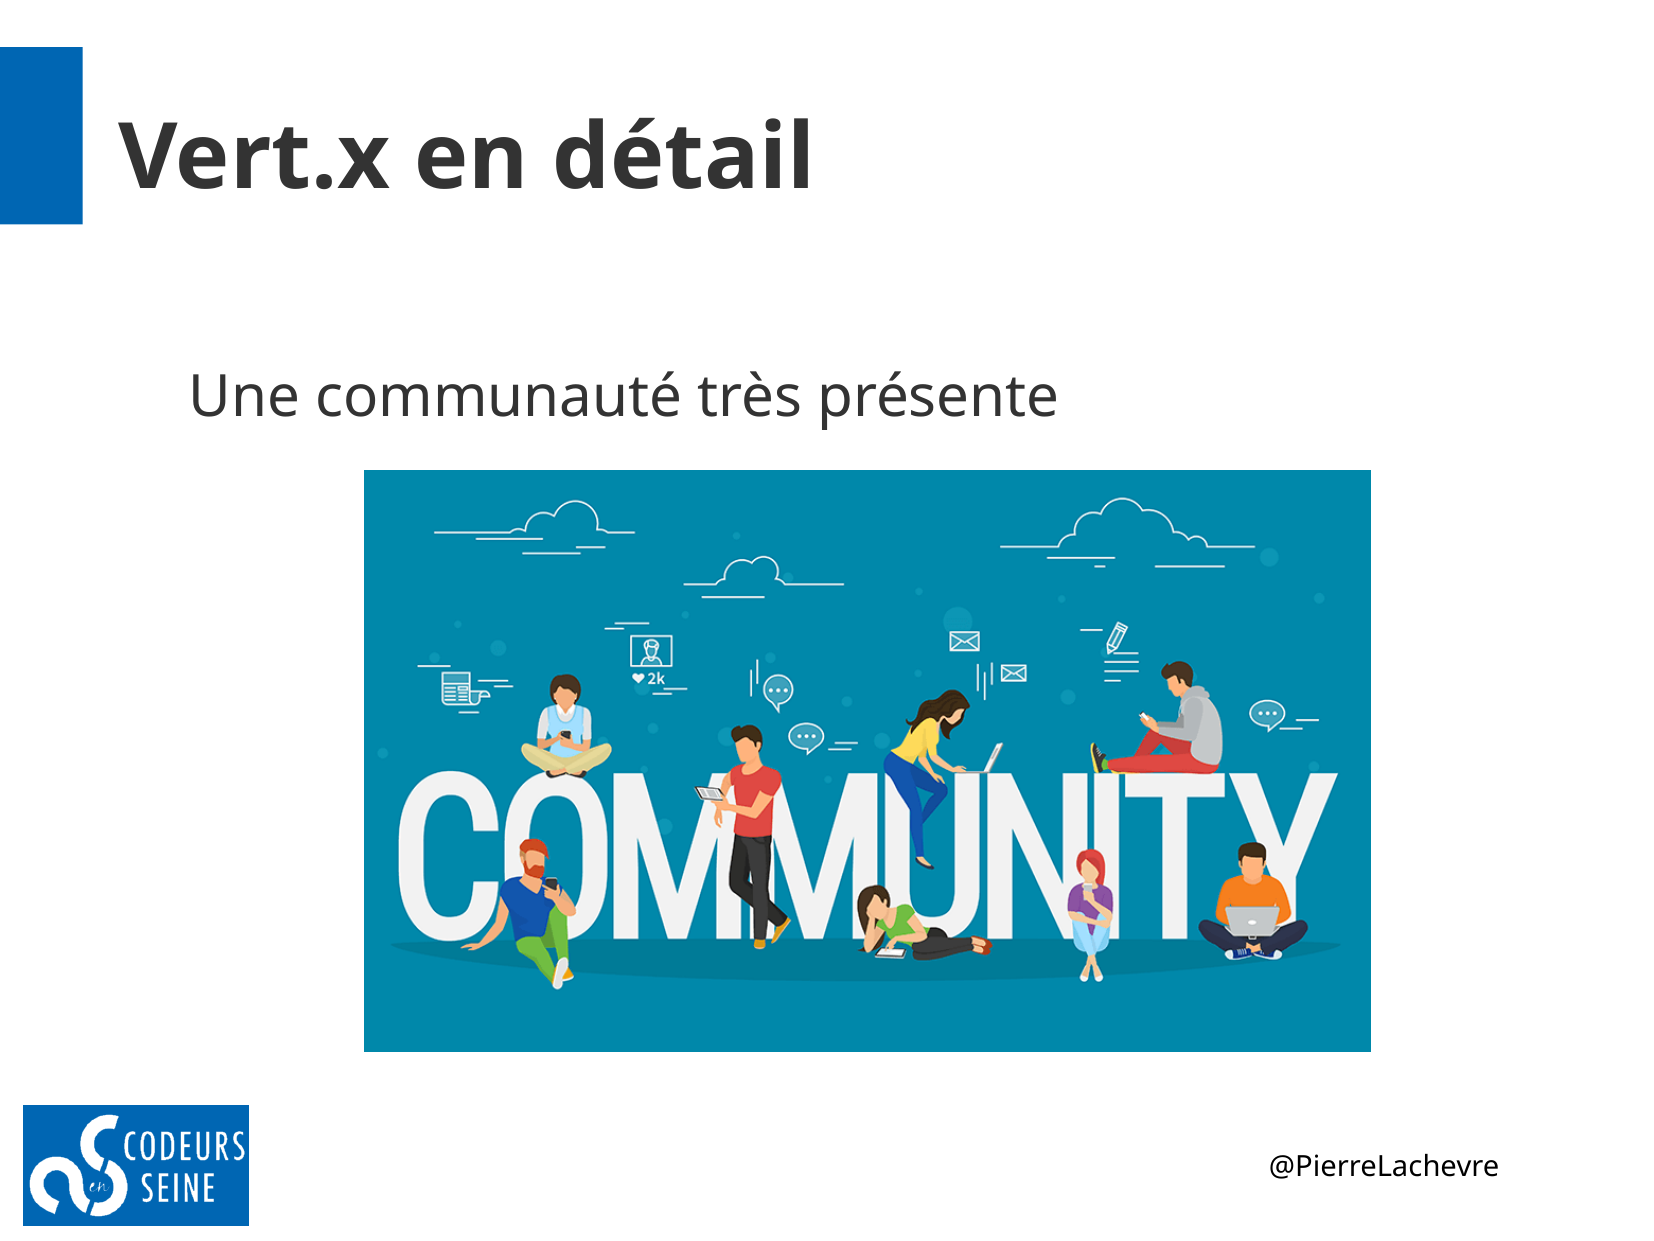

# Vert.x en détail
Une communauté très présente